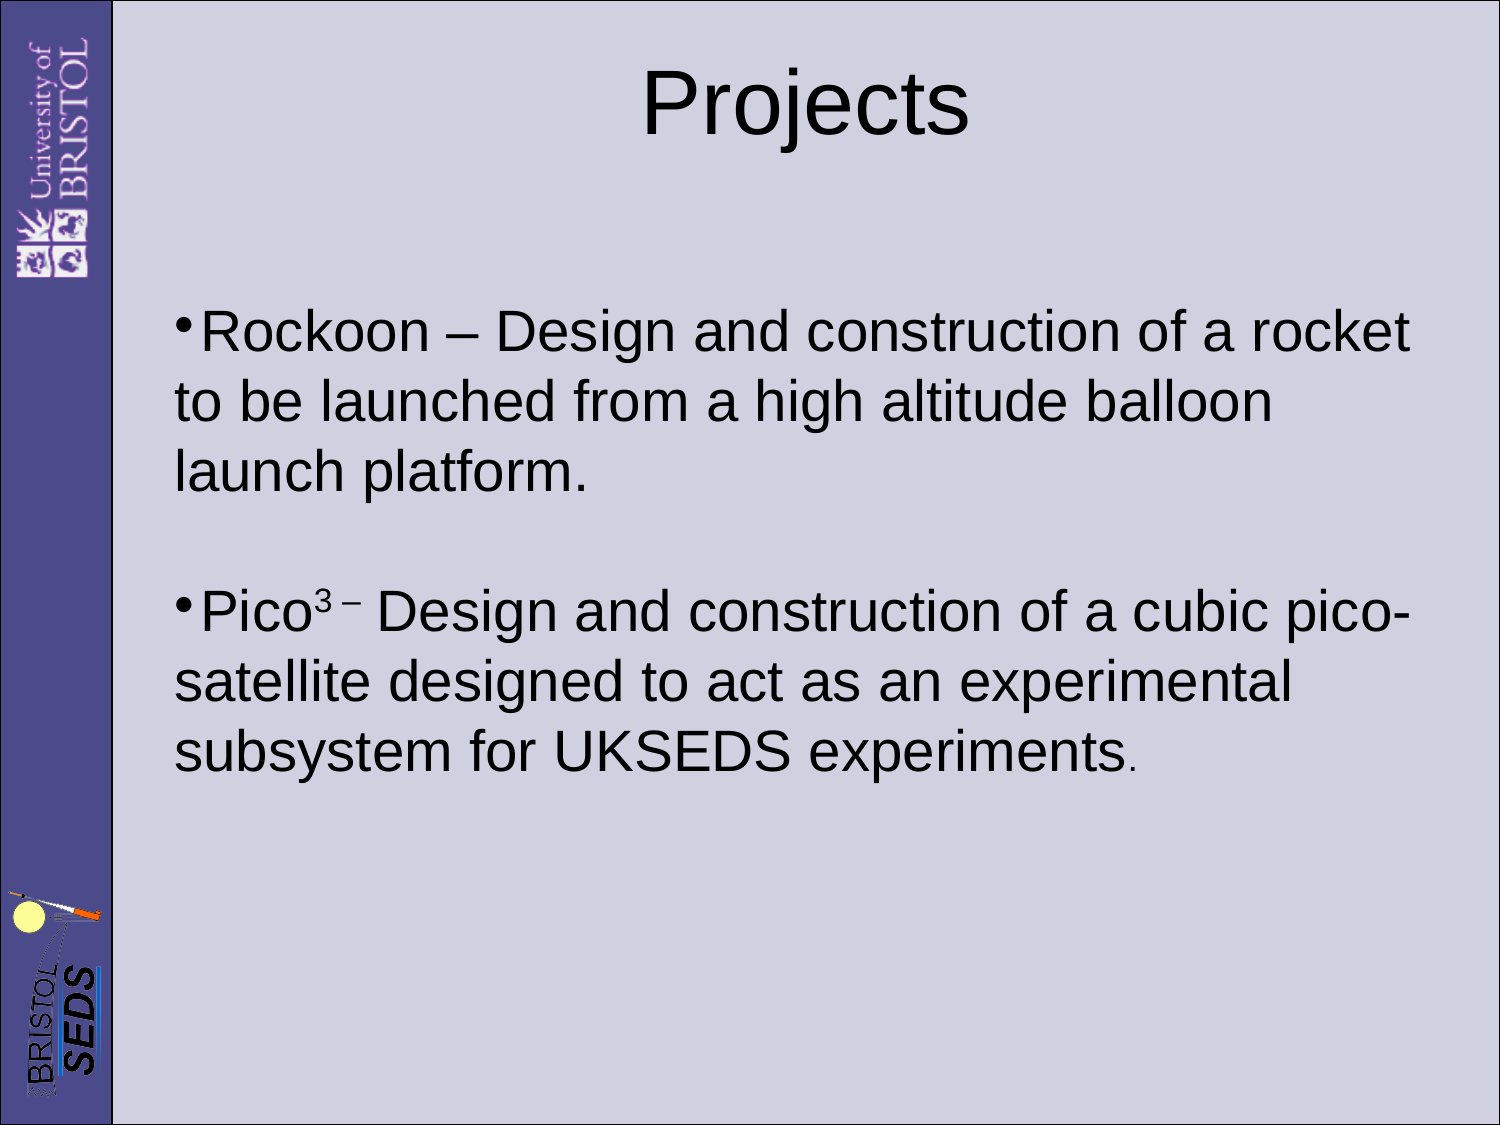

Projects
Rockoon – Design and construction of a rocket to be launched from a high altitude balloon launch platform.
Pico3 – Design and construction of a cubic pico-satellite designed to act as an experimental subsystem for UKSEDS experiments.